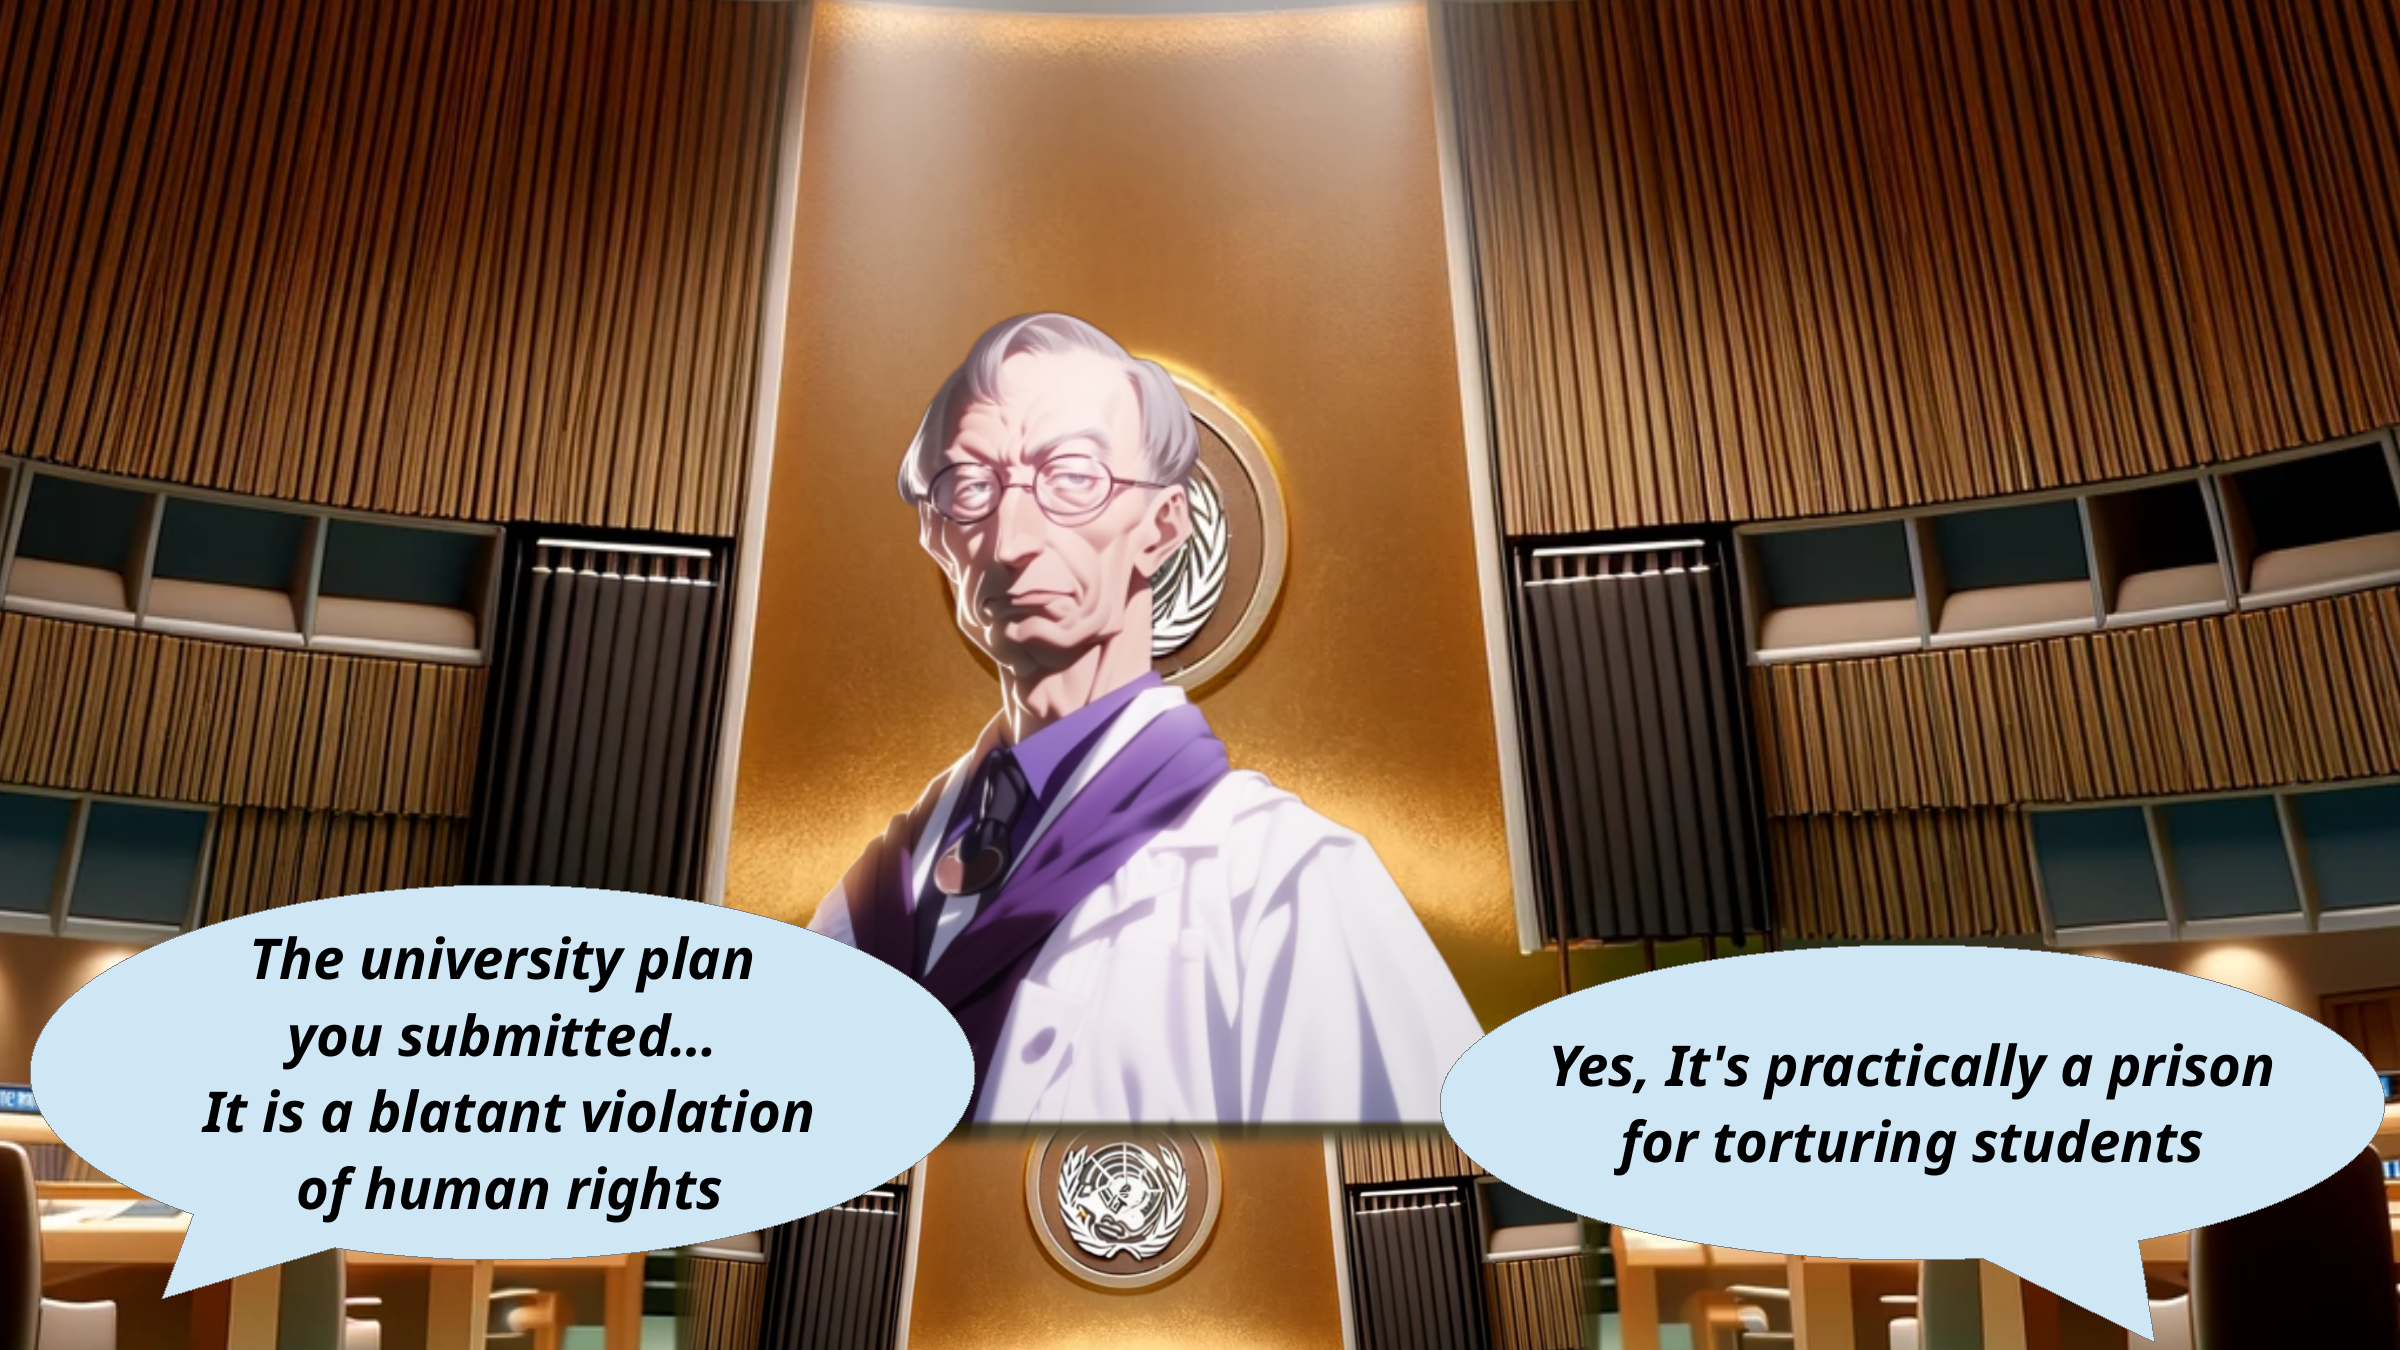

The university plan
you submitted…
 It is a blatant violation
 of human rights
Yes, It's practically a prison
for torturing students